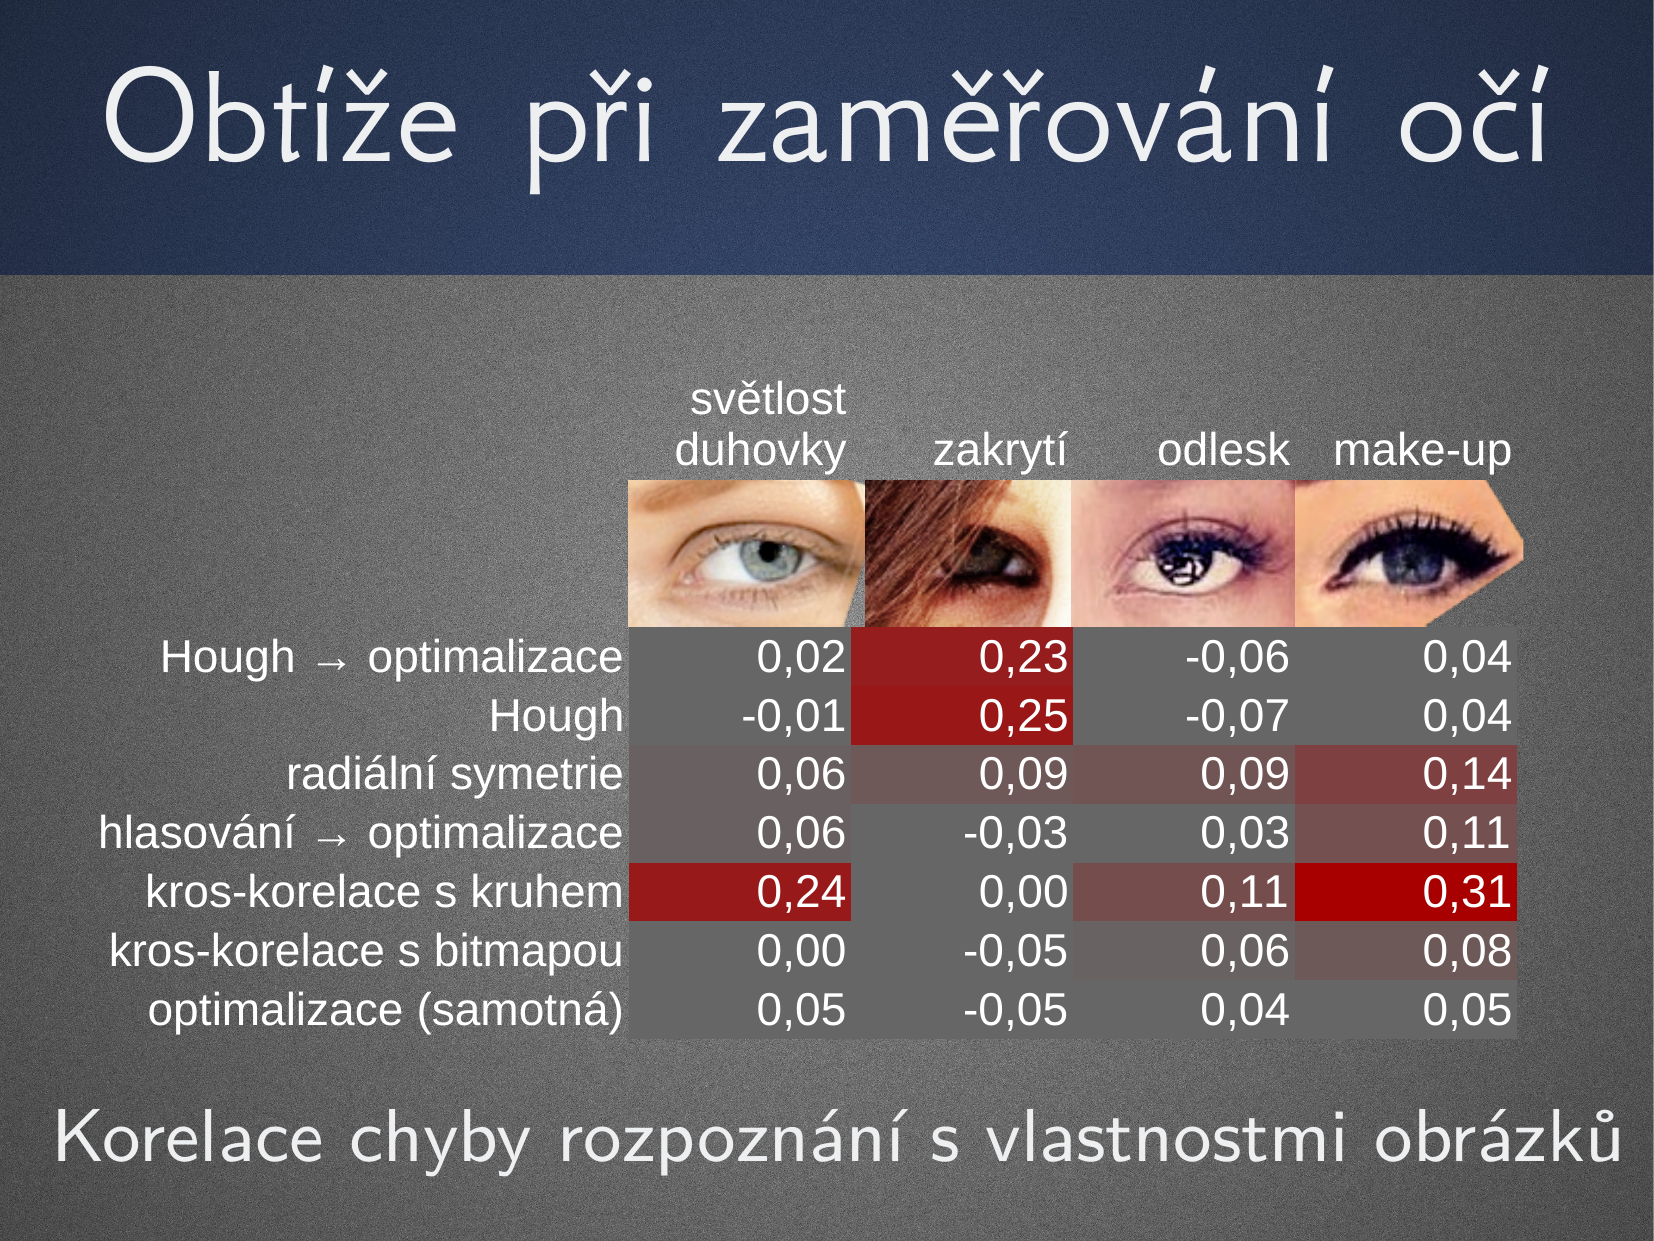

# Obtíže při zaměřování očí
Korelace chyby rozpoznání s vlastnostmi obrázků